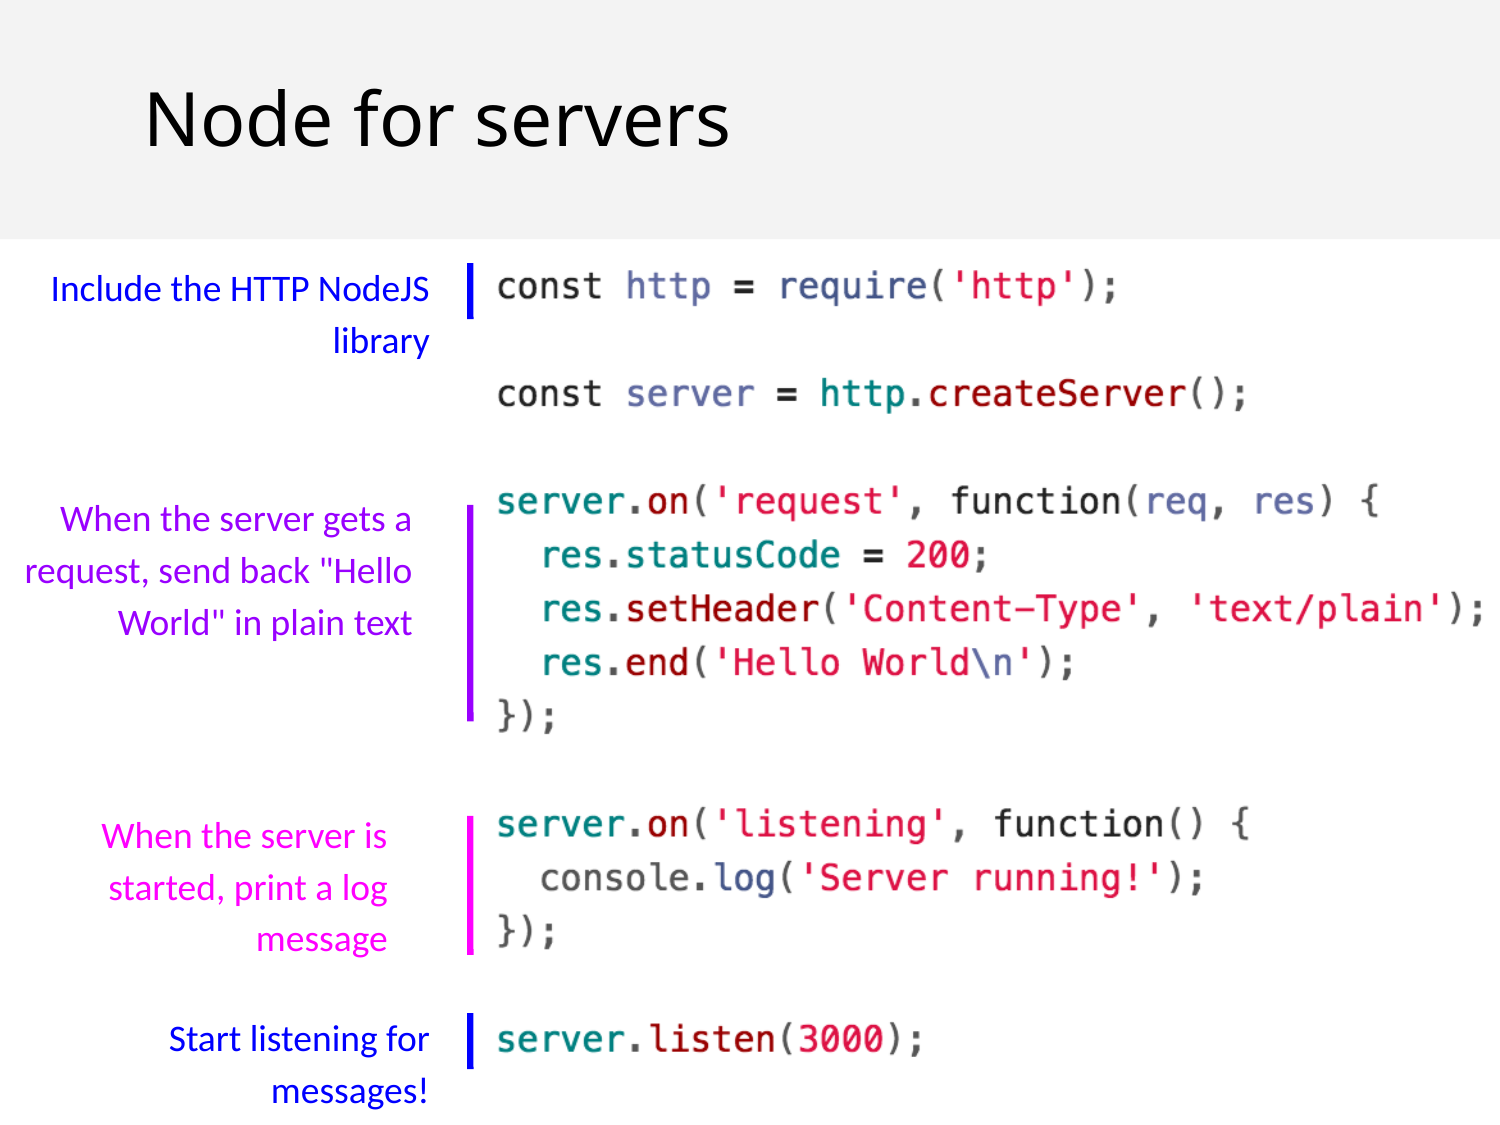

# Node for servers
Include the HTTP NodeJS library
When the server gets a request, send back "Hello World" in plain text
When the server is started, print a log message
Start listening for messages!